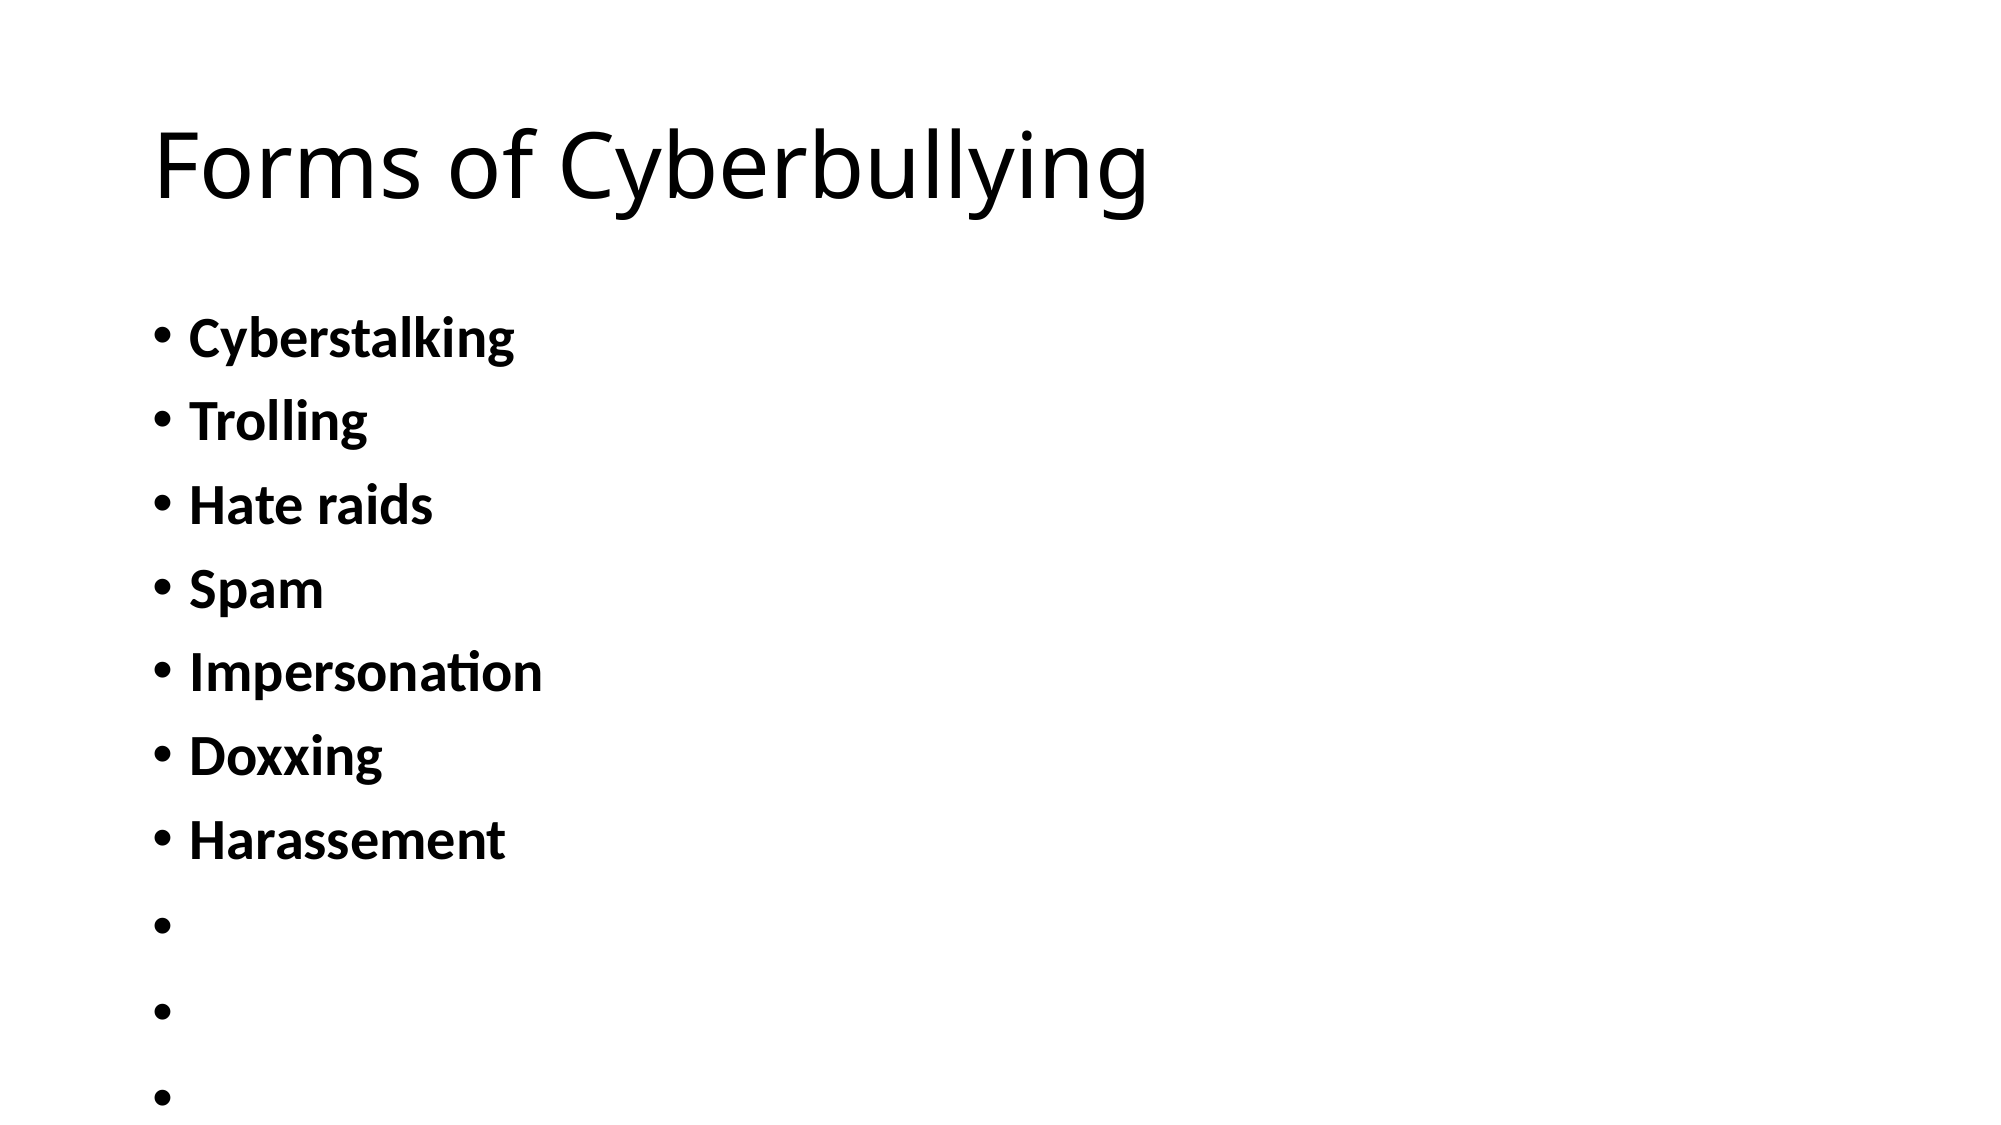

# Forms of Cyberbullying
Cyberstalking
Trolling
Hate raids
Spam
Impersonation
Doxxing
Harassement